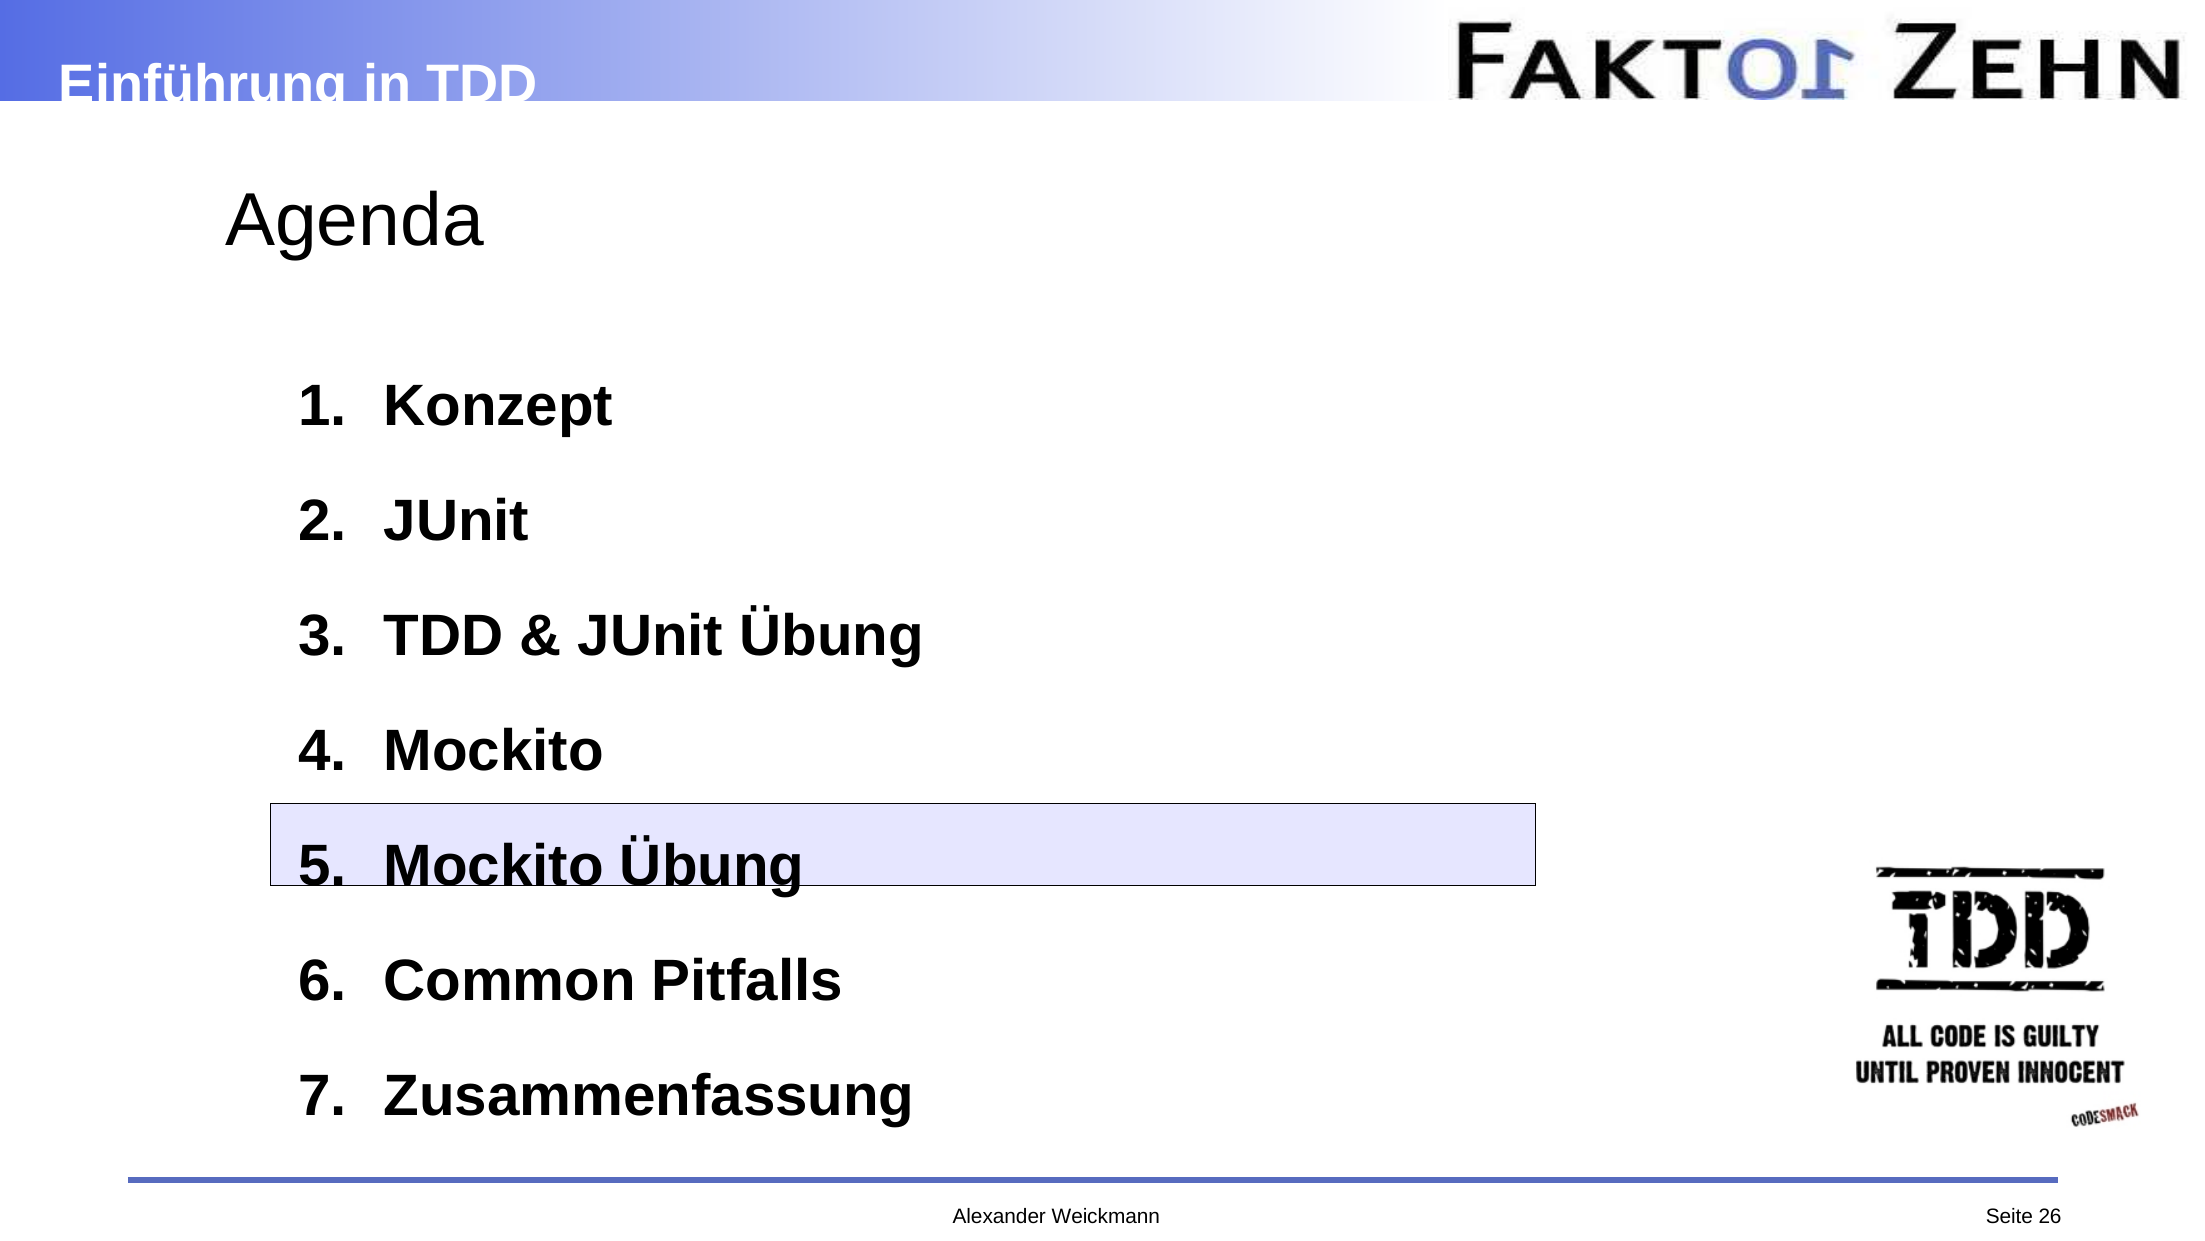

# Agenda
 Konzept
 JUnit
 TDD & JUnit Übung
 Mockito
 Mockito Übung
 Common Pitfalls
 Zusammenfassung